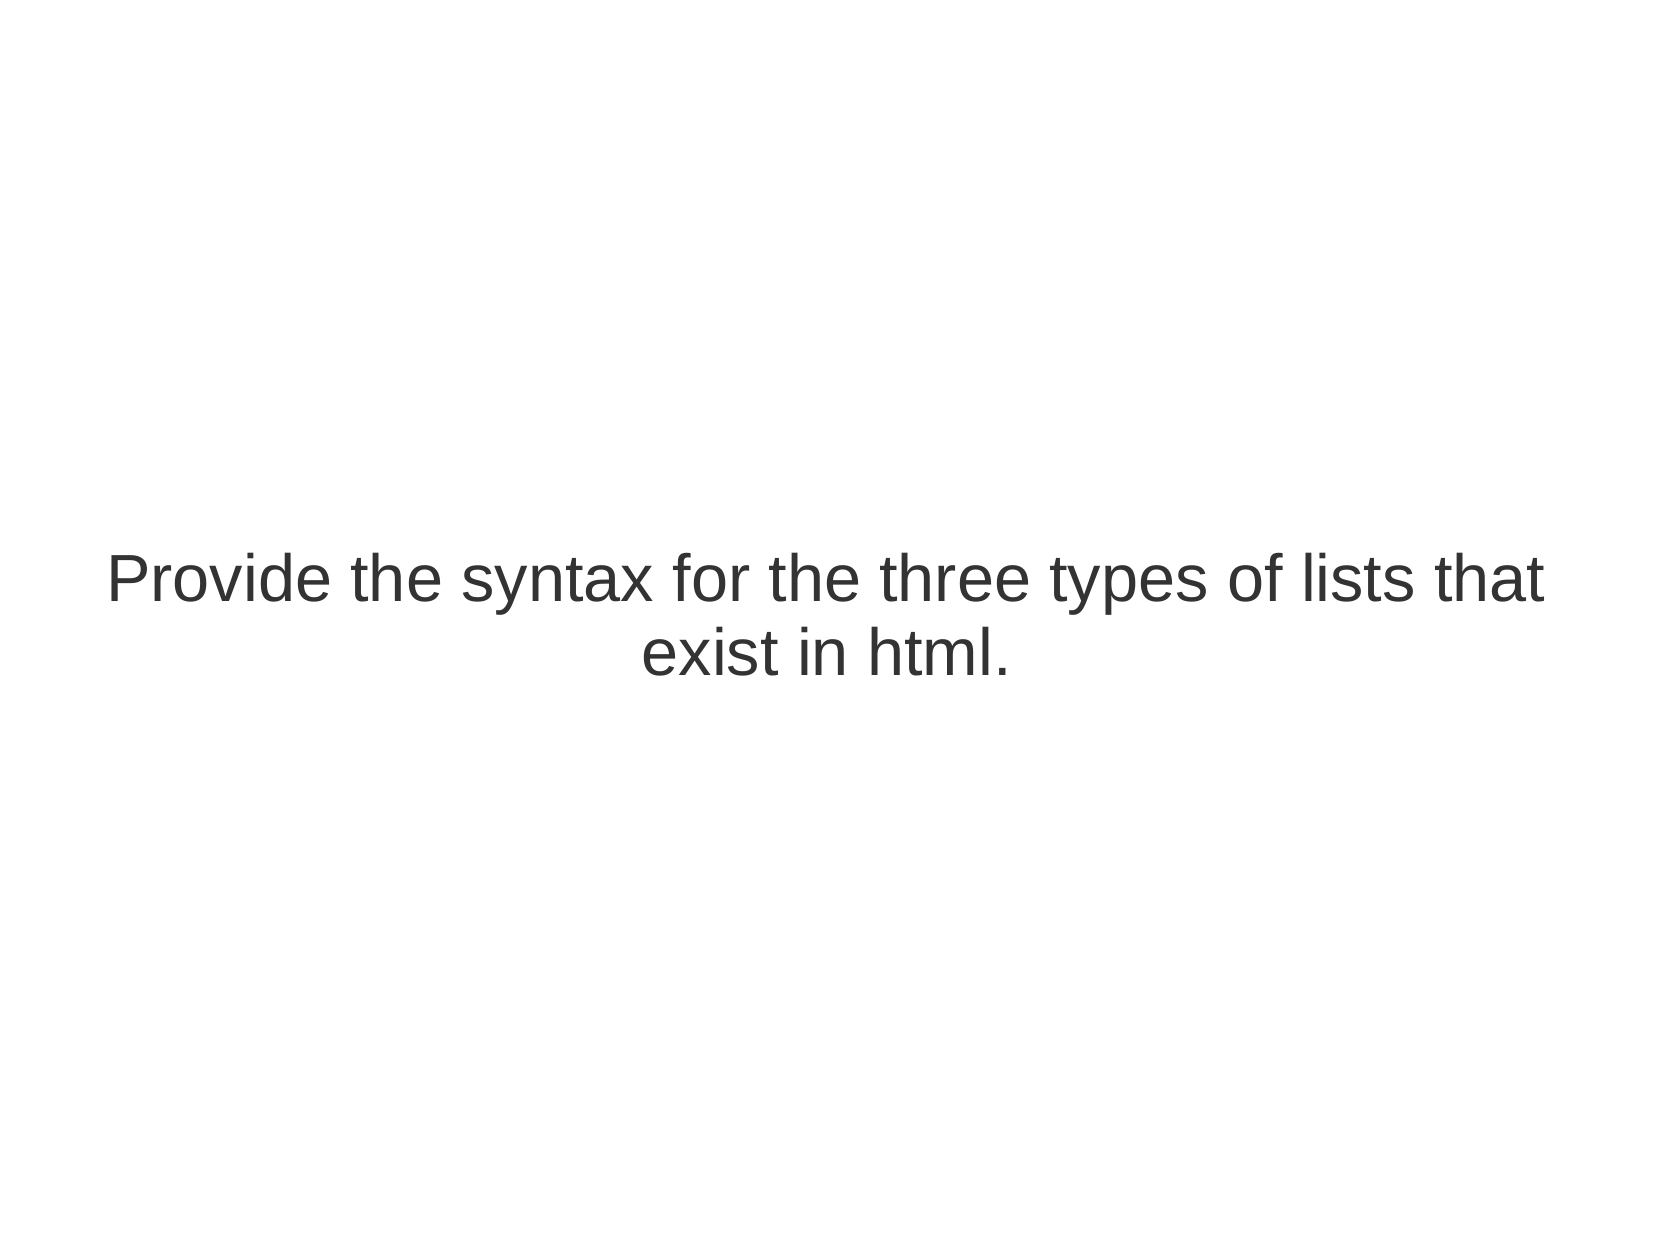

# Provide the syntax for the three types of lists that exist in html.